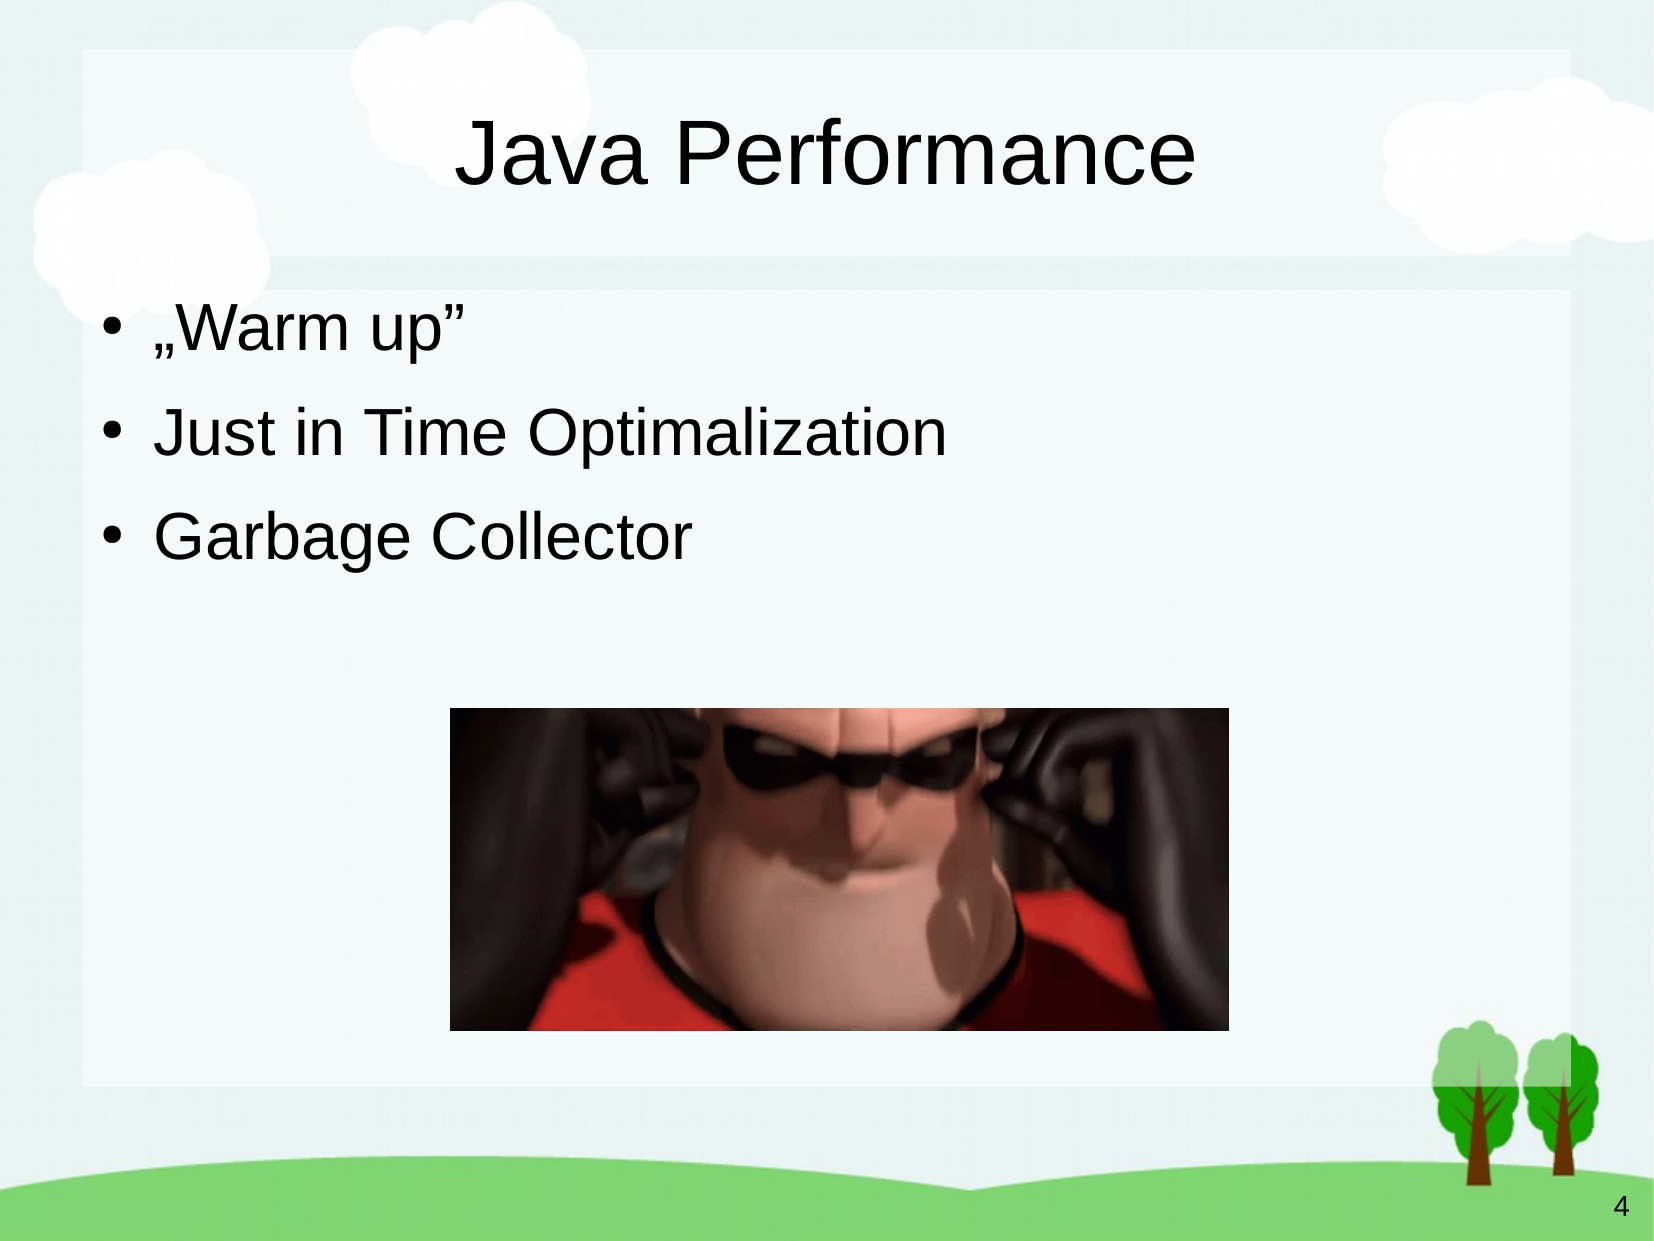

# Java Performance
„Warm up”
Just in Time Optimalization
Garbage Collector
4